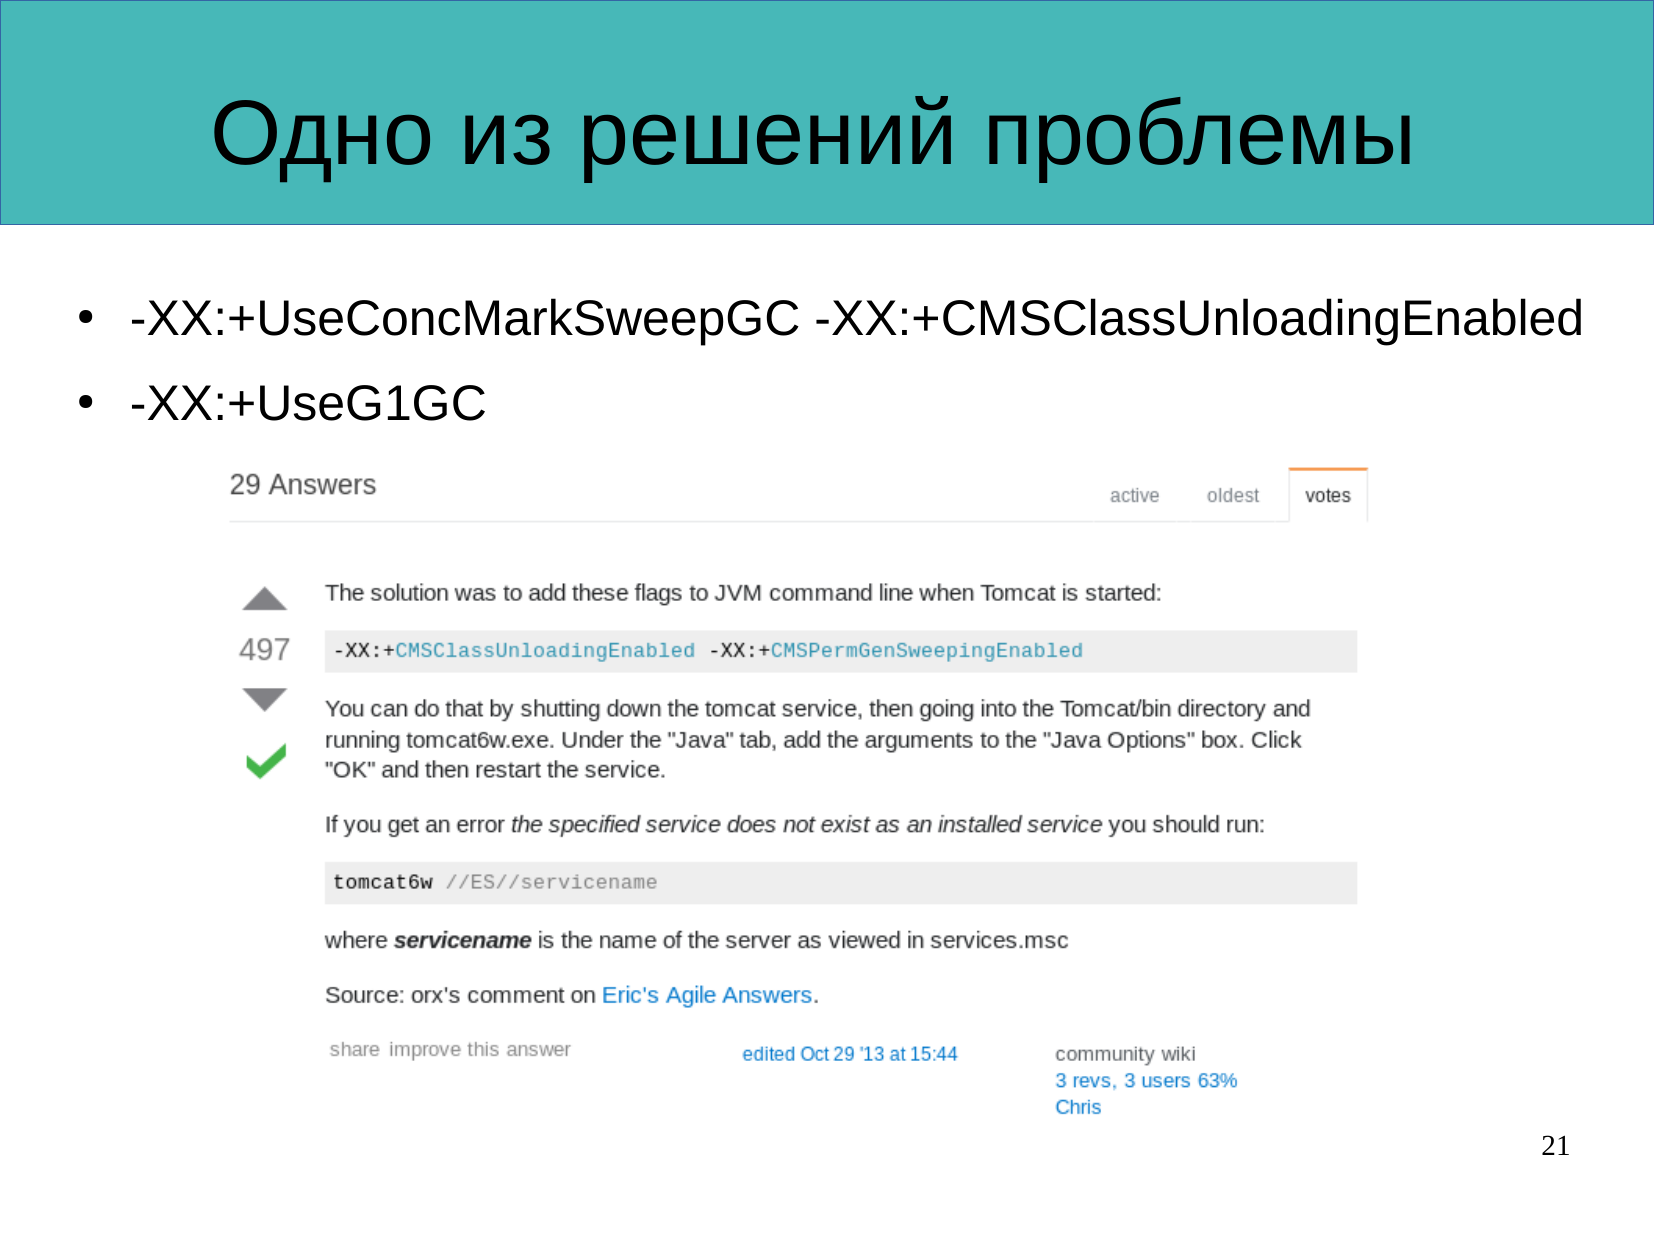

# Одно из решений проблемы
-XX:+UseConcMarkSweepGC -XX:+CMSClassUnloadingEnabled
-XX:+UseG1GC
21